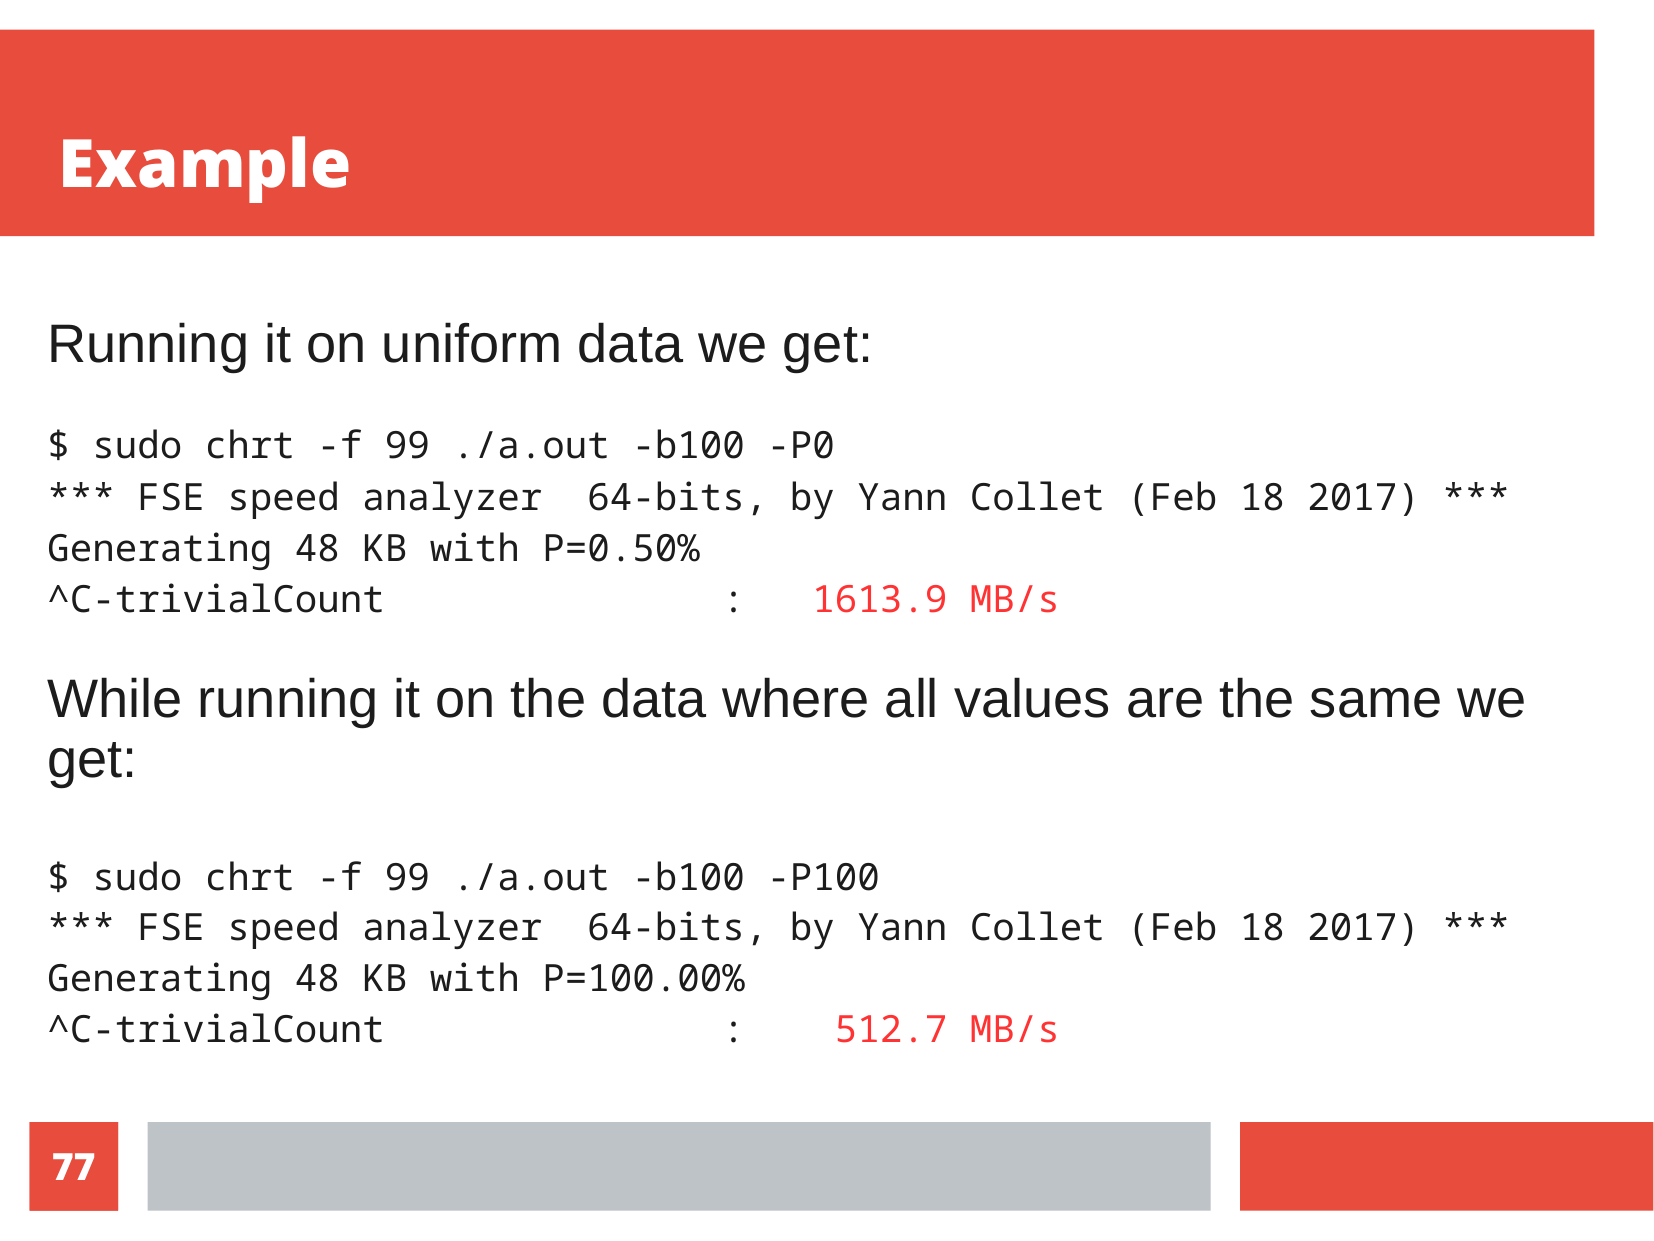

# Example
Running it on uniform data we get:
$ sudo chrt -f 99 ./a.out -b100 -P0
*** FSE speed analyzer 64-bits, by Yann Collet (Feb 18 2017) ***
Generating 48 KB with P=0.50%
^C-trivialCount : 1613.9 MB/s
While running it on the data where all values are the same we get:
$ sudo chrt -f 99 ./a.out -b100 -P100
*** FSE speed analyzer 64-bits, by Yann Collet (Feb 18 2017) ***
Generating 48 KB with P=100.00%
^C-trivialCount : 512.7 MB/s
77